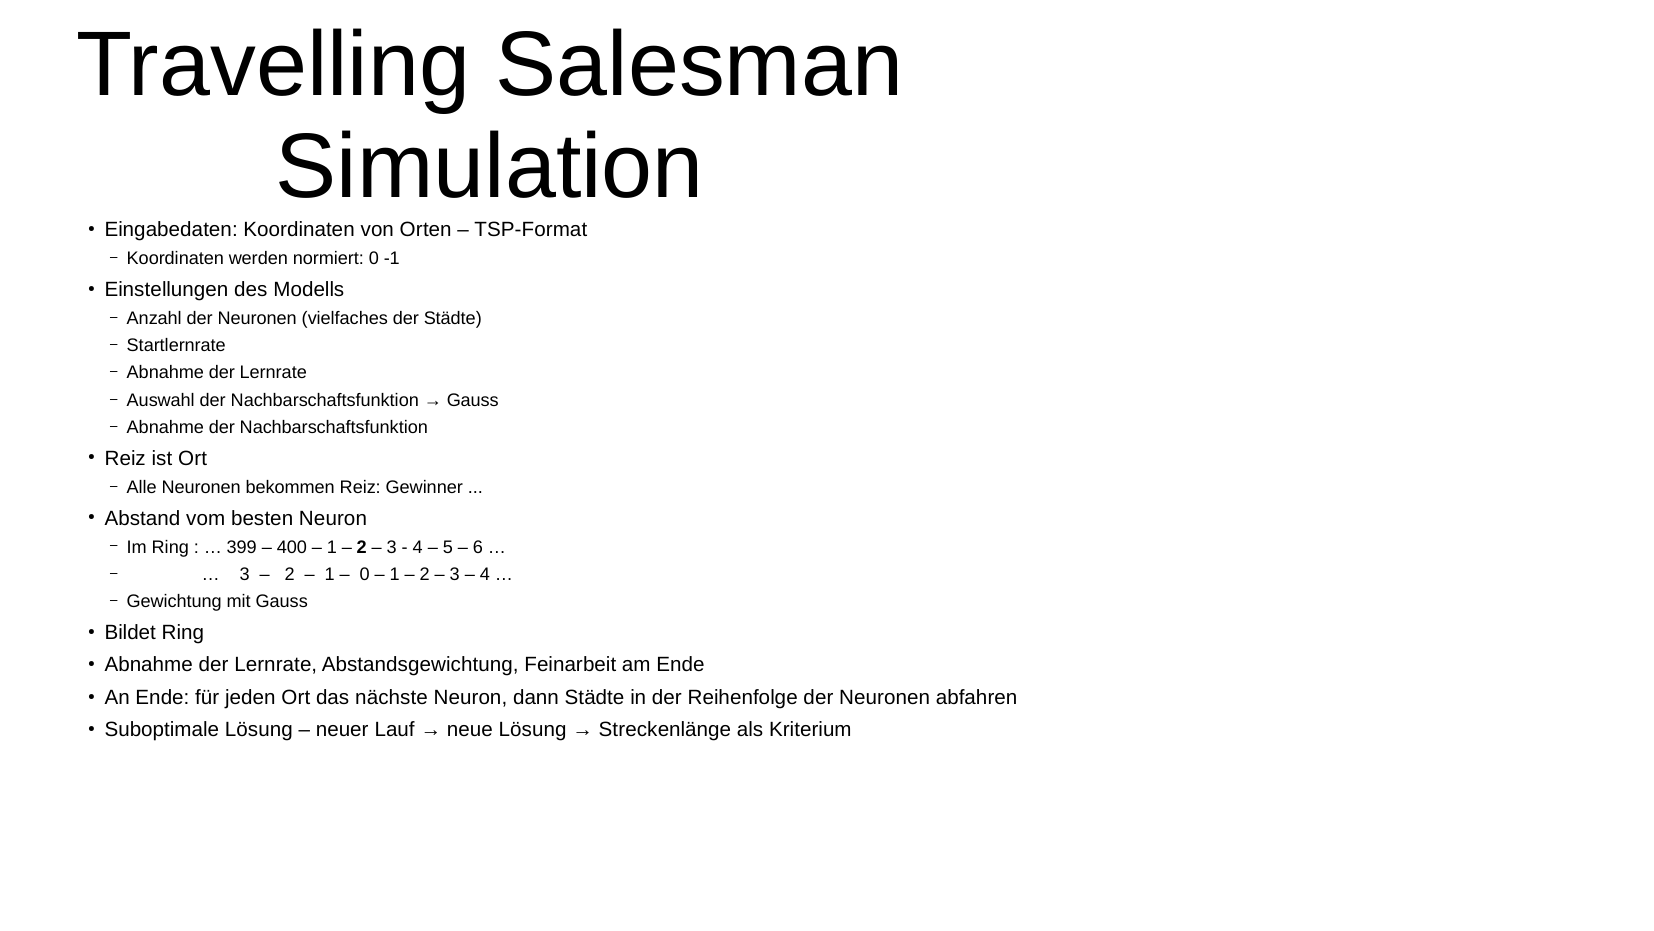

# Travelling Salesman Simulation
Eingabedaten: Koordinaten von Orten – TSP-Format
Koordinaten werden normiert: 0 -1
Einstellungen des Modells
Anzahl der Neuronen (vielfaches der Städte)
Startlernrate
Abnahme der Lernrate
Auswahl der Nachbarschaftsfunktion → Gauss
Abnahme der Nachbarschaftsfunktion
Reiz ist Ort
Alle Neuronen bekommen Reiz: Gewinner ...
Abstand vom besten Neuron
Im Ring : … 399 – 400 – 1 – 2 – 3 - 4 – 5 – 6 …
 … 3 – 2 – 1 – 0 – 1 – 2 – 3 – 4 …
Gewichtung mit Gauss
Bildet Ring
Abnahme der Lernrate, Abstandsgewichtung, Feinarbeit am Ende
An Ende: für jeden Ort das nächste Neuron, dann Städte in der Reihenfolge der Neuronen abfahren
Suboptimale Lösung – neuer Lauf → neue Lösung → Streckenlänge als Kriterium